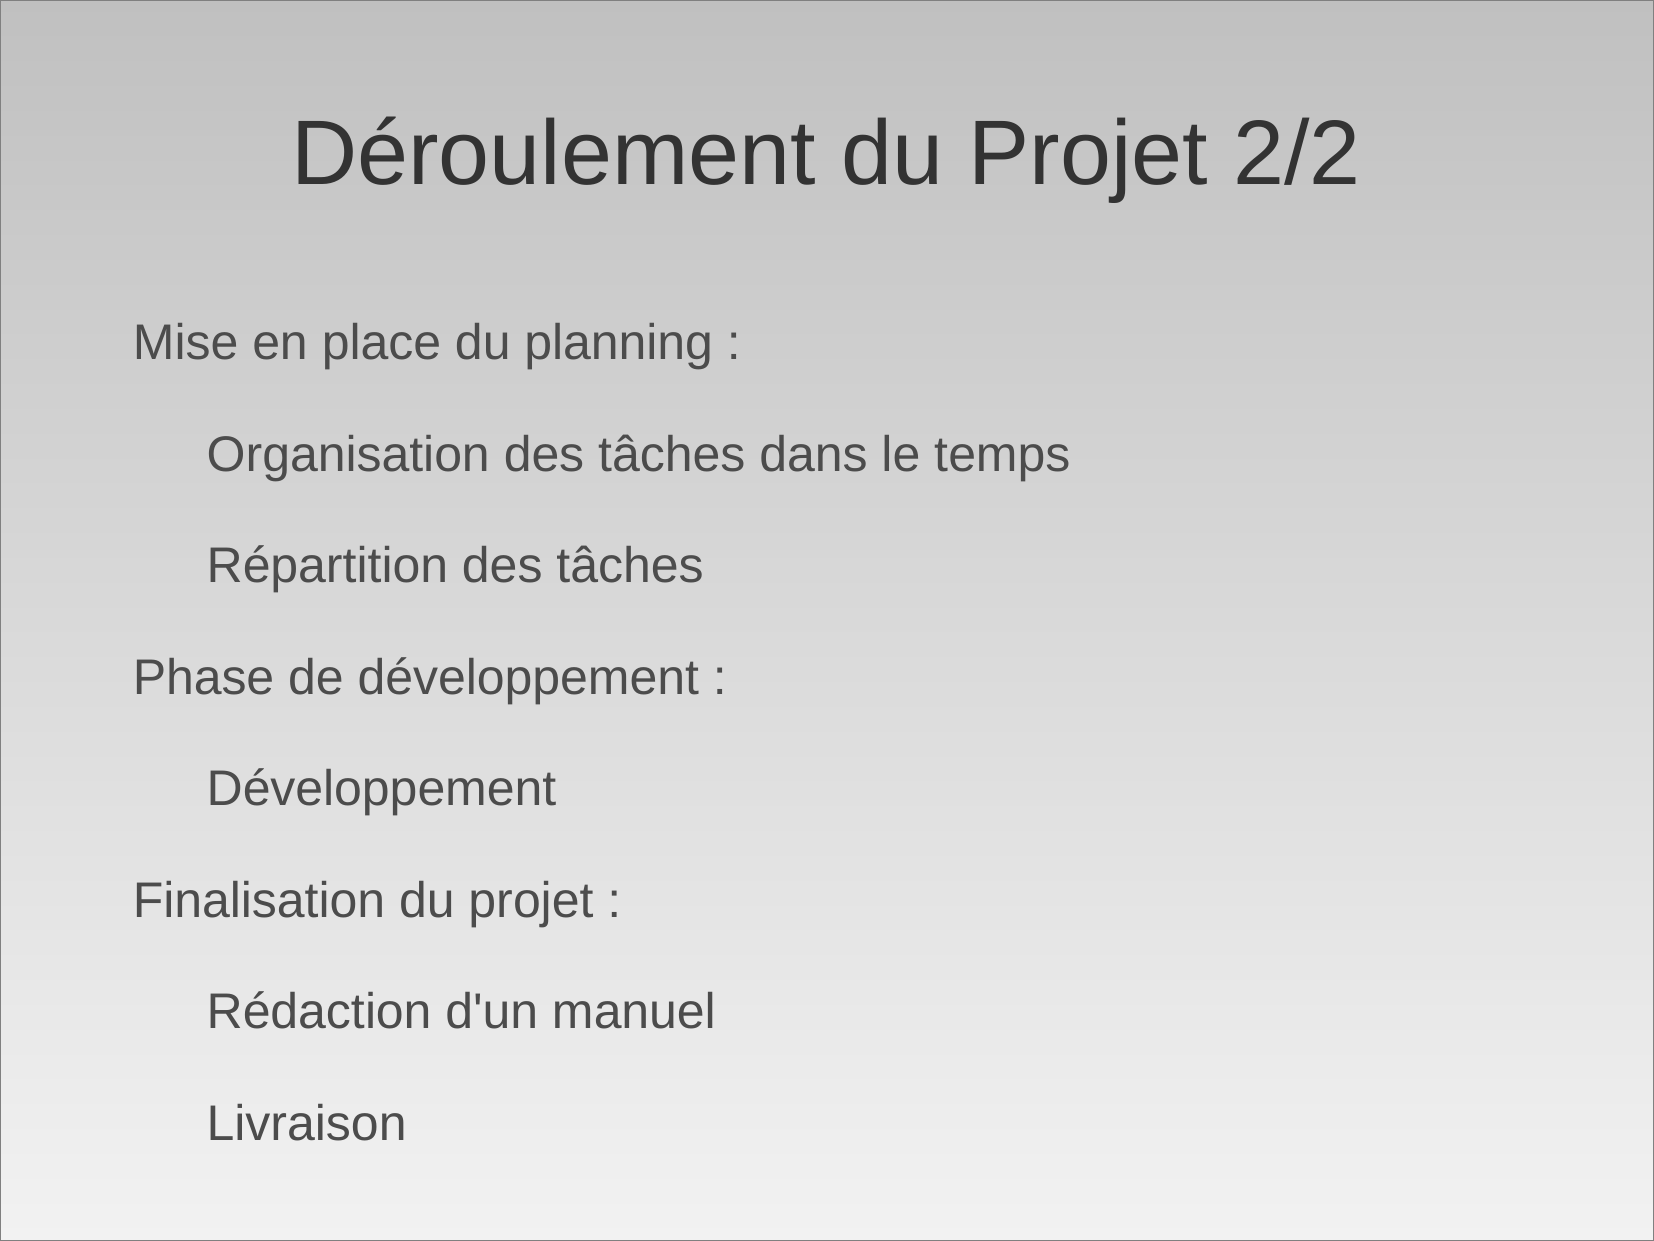

# Déroulement du Projet 2/2
Mise en place du planning :
	Organisation des tâches dans le temps
	Répartition des tâches
Phase de développement :
	Développement
Finalisation du projet :
	Rédaction d'un manuel
	Livraison